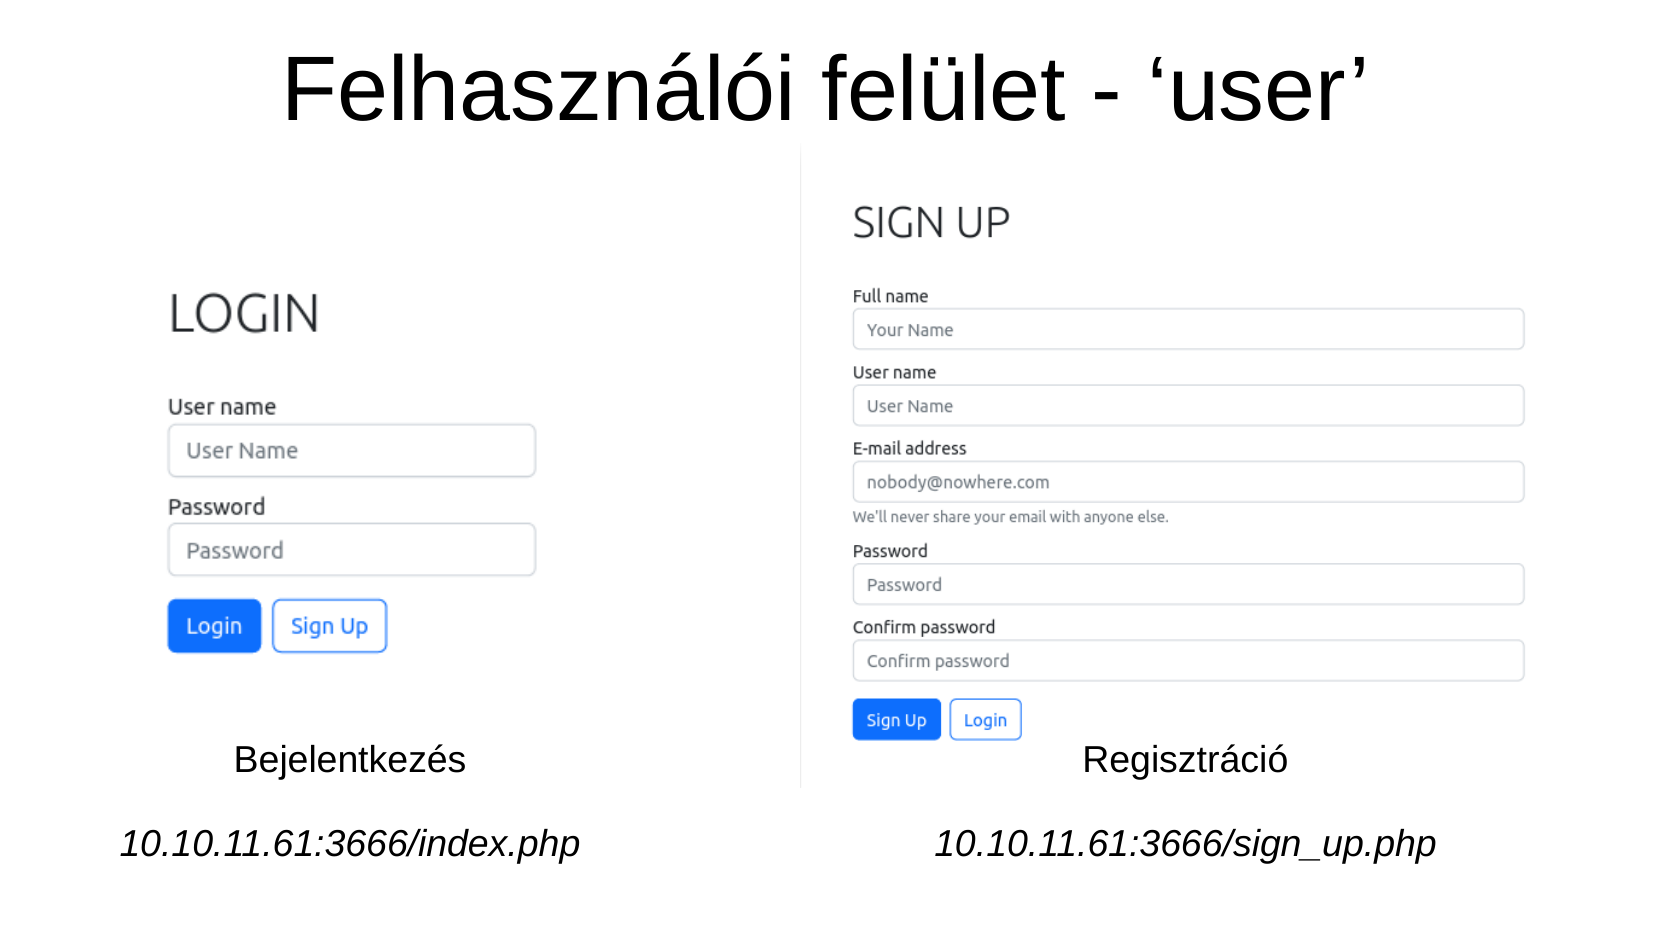

# Felhasználói felület - ‘user’
Regisztráció
10.10.11.61:3666/sign_up.php
Bejelentkezés
10.10.11.61:3666/index.php